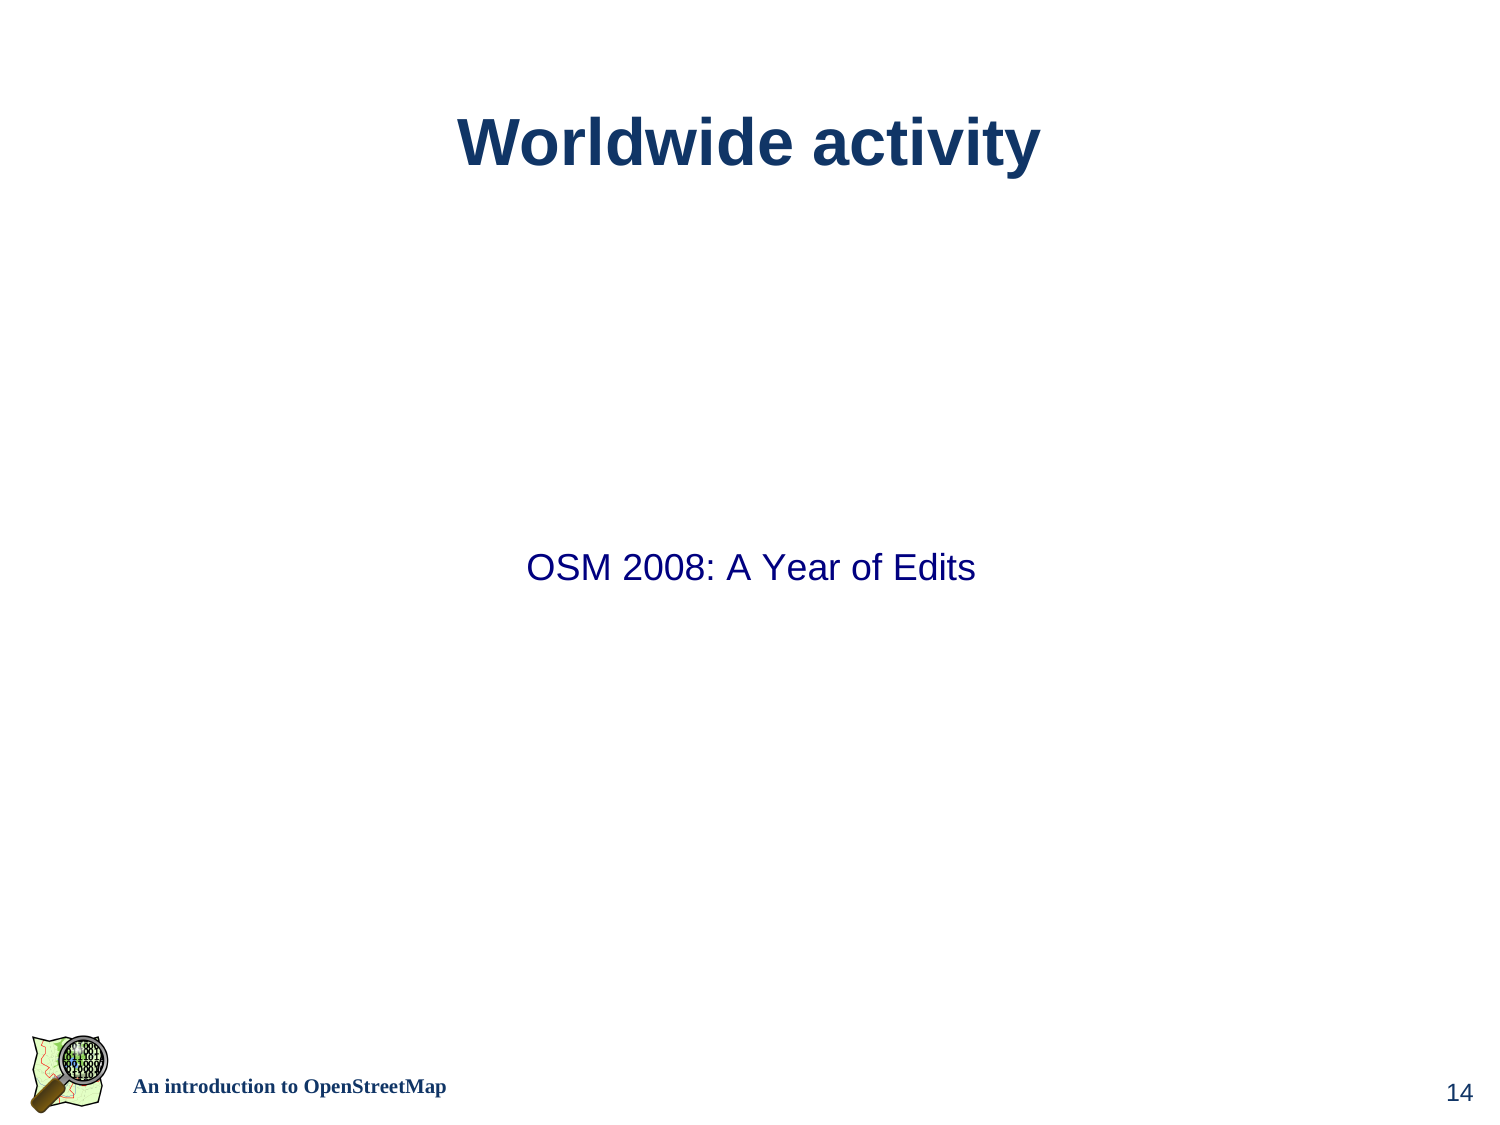

# Worldwide activity
OSM 2008: A Year of Edits